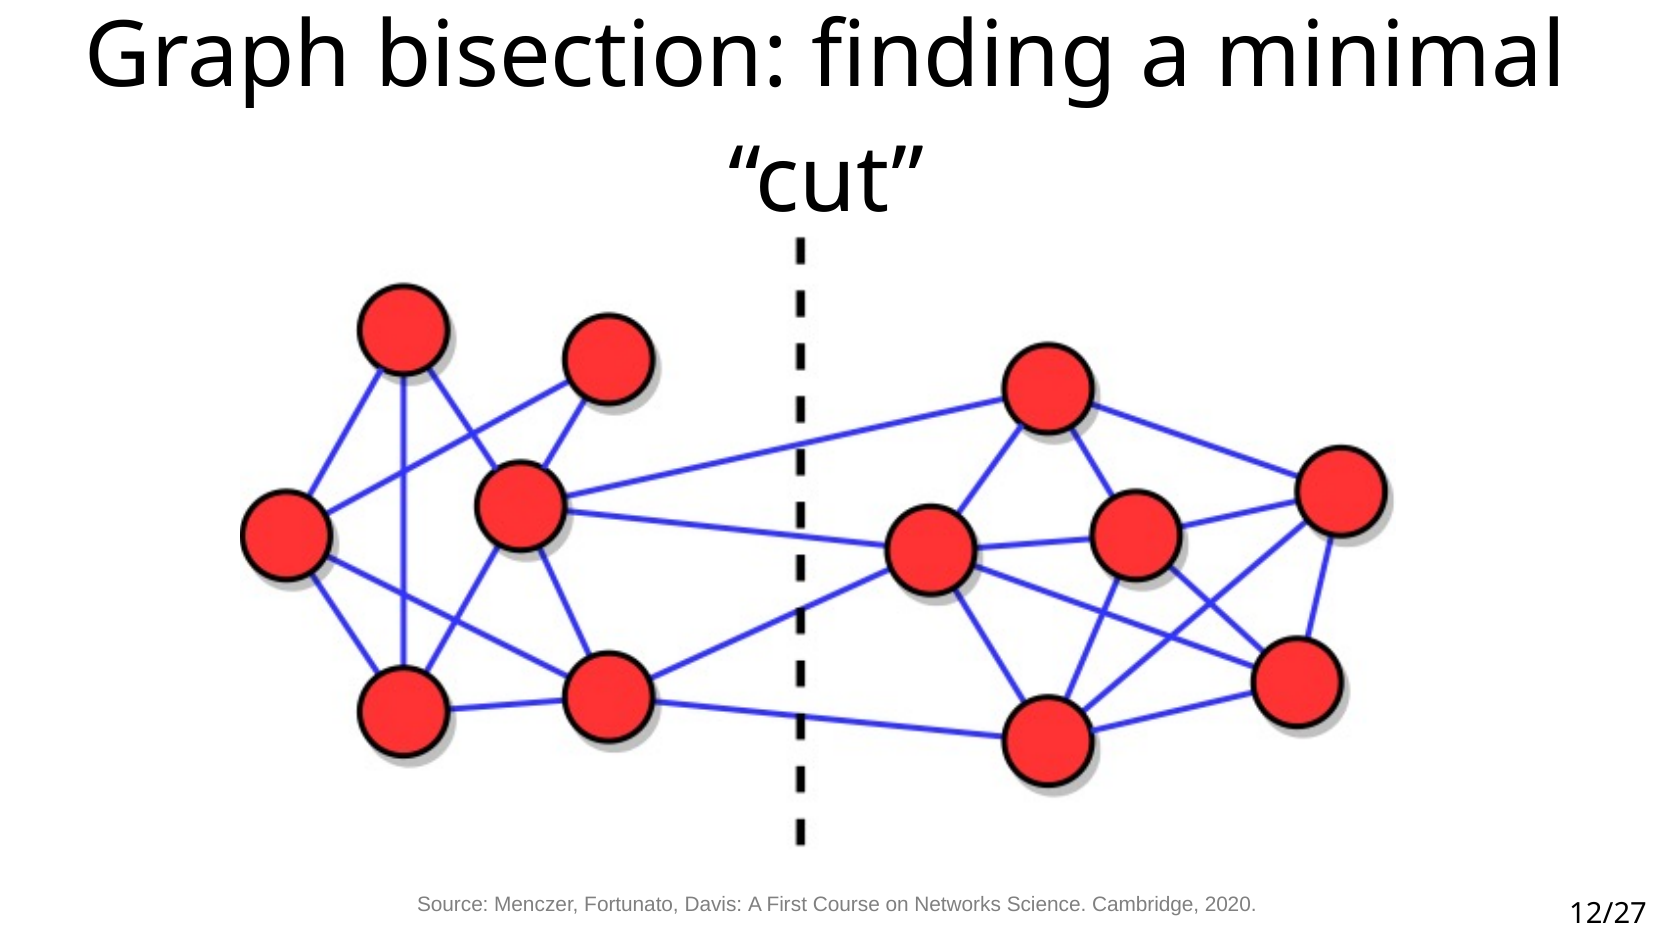

# Graph bisection: finding a minimal “cut”
Source: Menczer, Fortunato, Davis: A First Course on Networks Science. Cambridge, 2020.
12